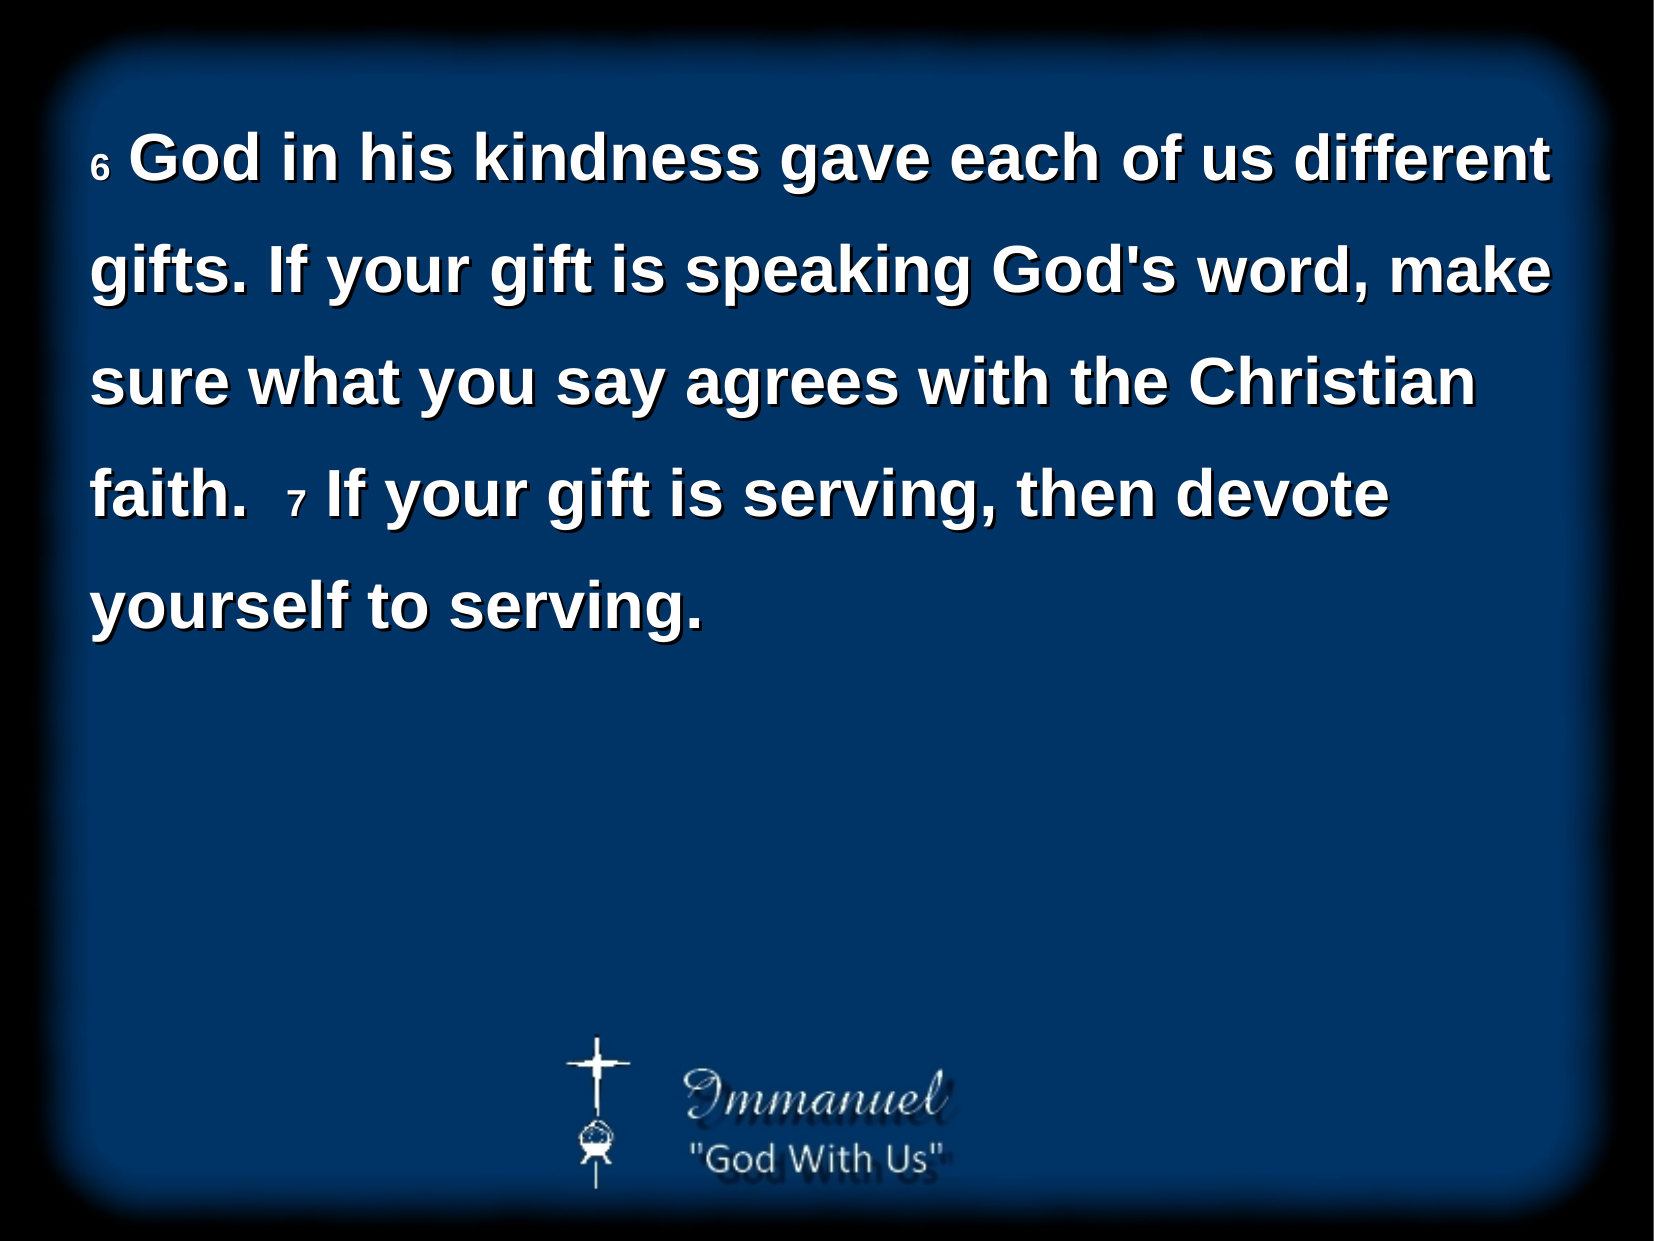

6 God in his kindness gave each of us different gifts. If your gift is speaking God's word, make sure what you say agrees with the Christian faith. 7 If your gift is serving, then devote yourself to serving.